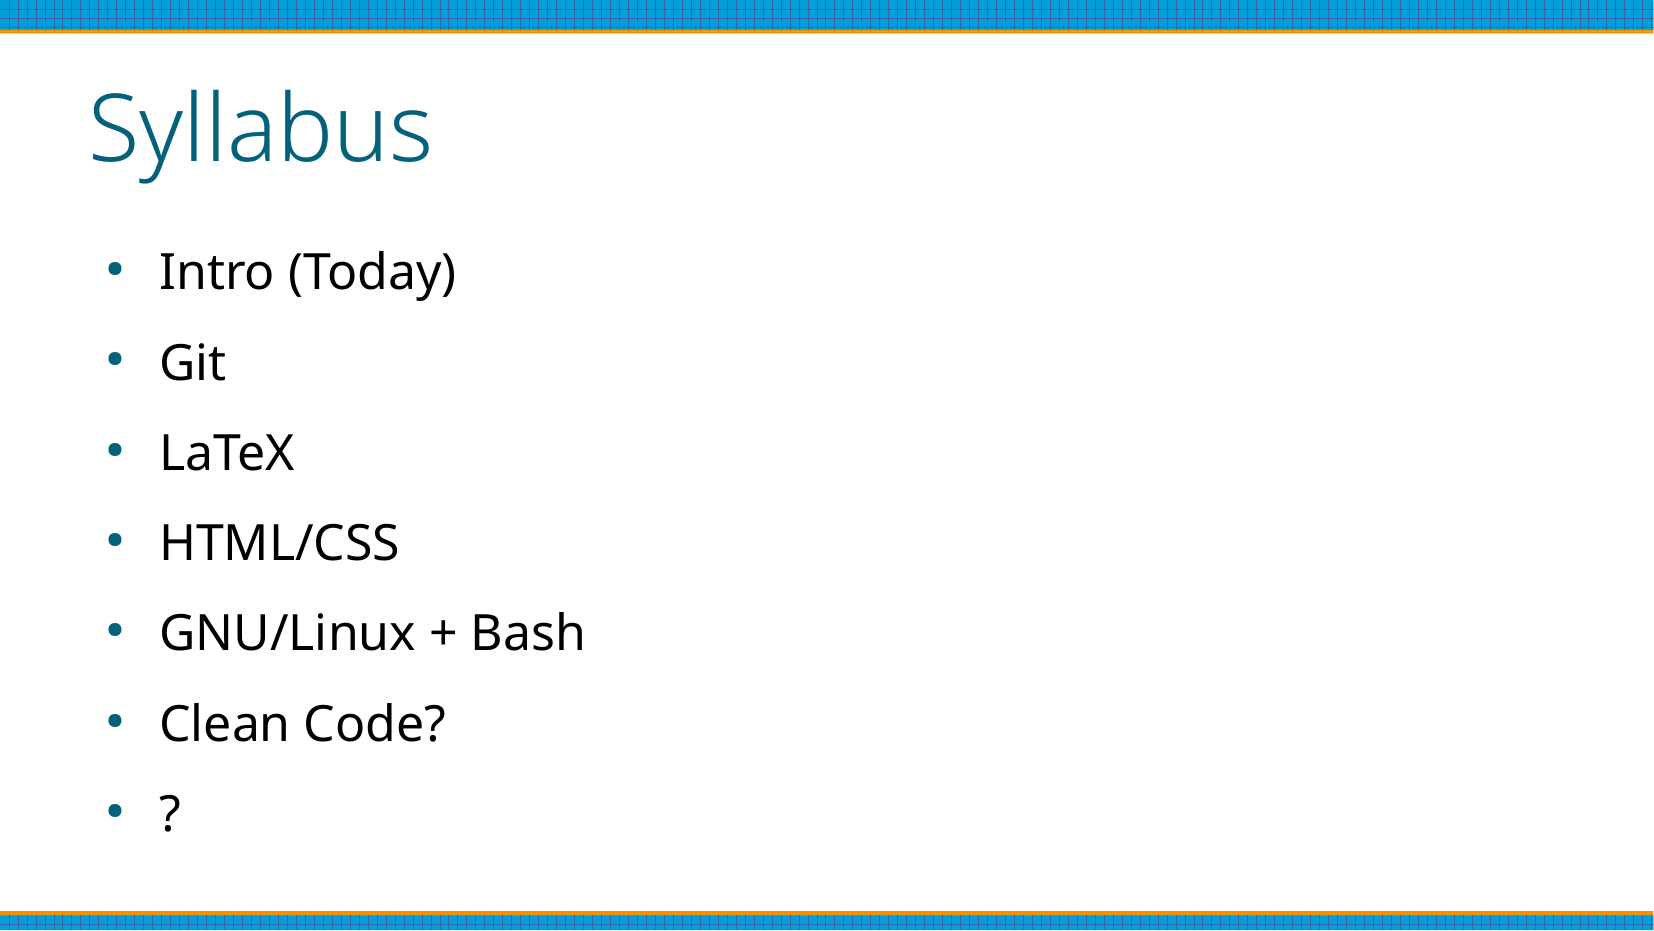

# Syllabus
Intro (Today)
Git
LaTeX
HTML/CSS
GNU/Linux + Bash
Clean Code?
?